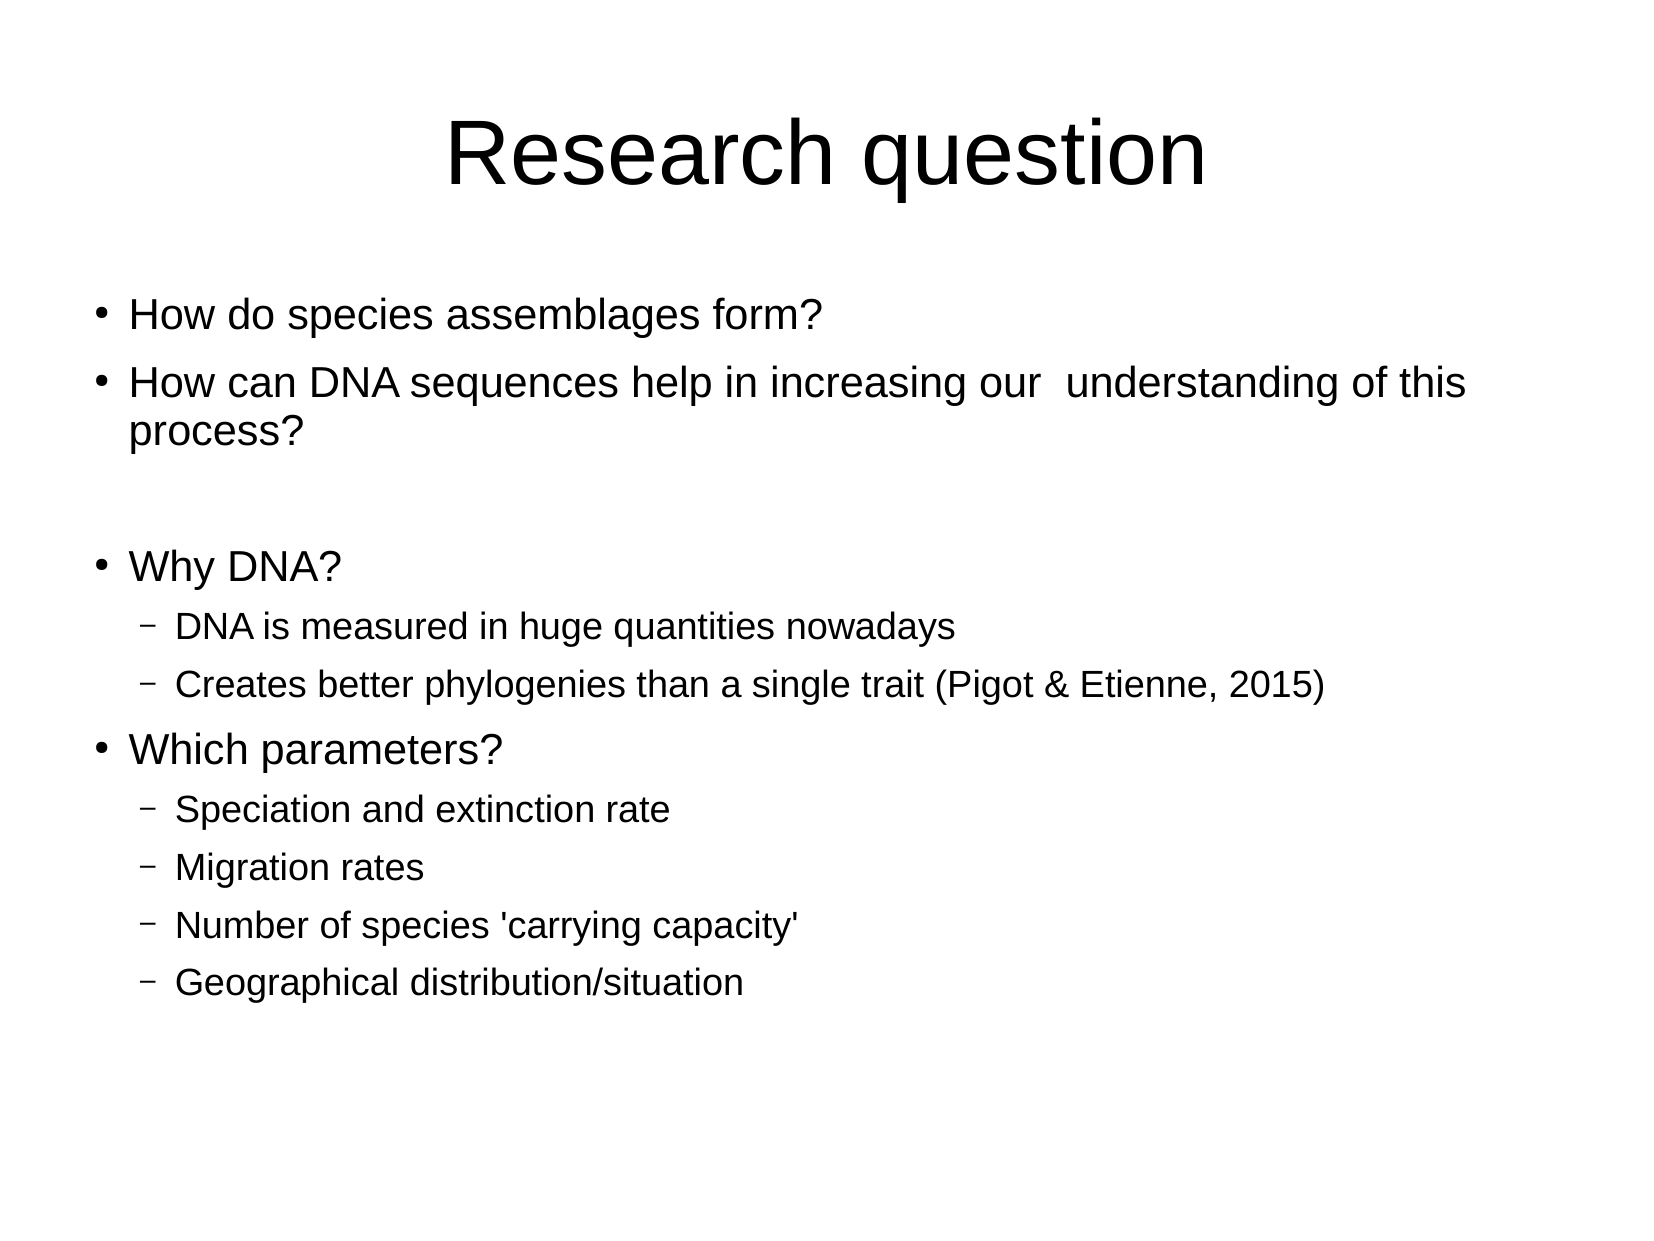

# Research question
How do species assemblages form?
How can DNA sequences help in increasing our understanding of this process?
Why DNA?
DNA is measured in huge quantities nowadays
Creates better phylogenies than a single trait (Pigot & Etienne, 2015)
Which parameters?
Speciation and extinction rate
Migration rates
Number of species 'carrying capacity'
Geographical distribution/situation